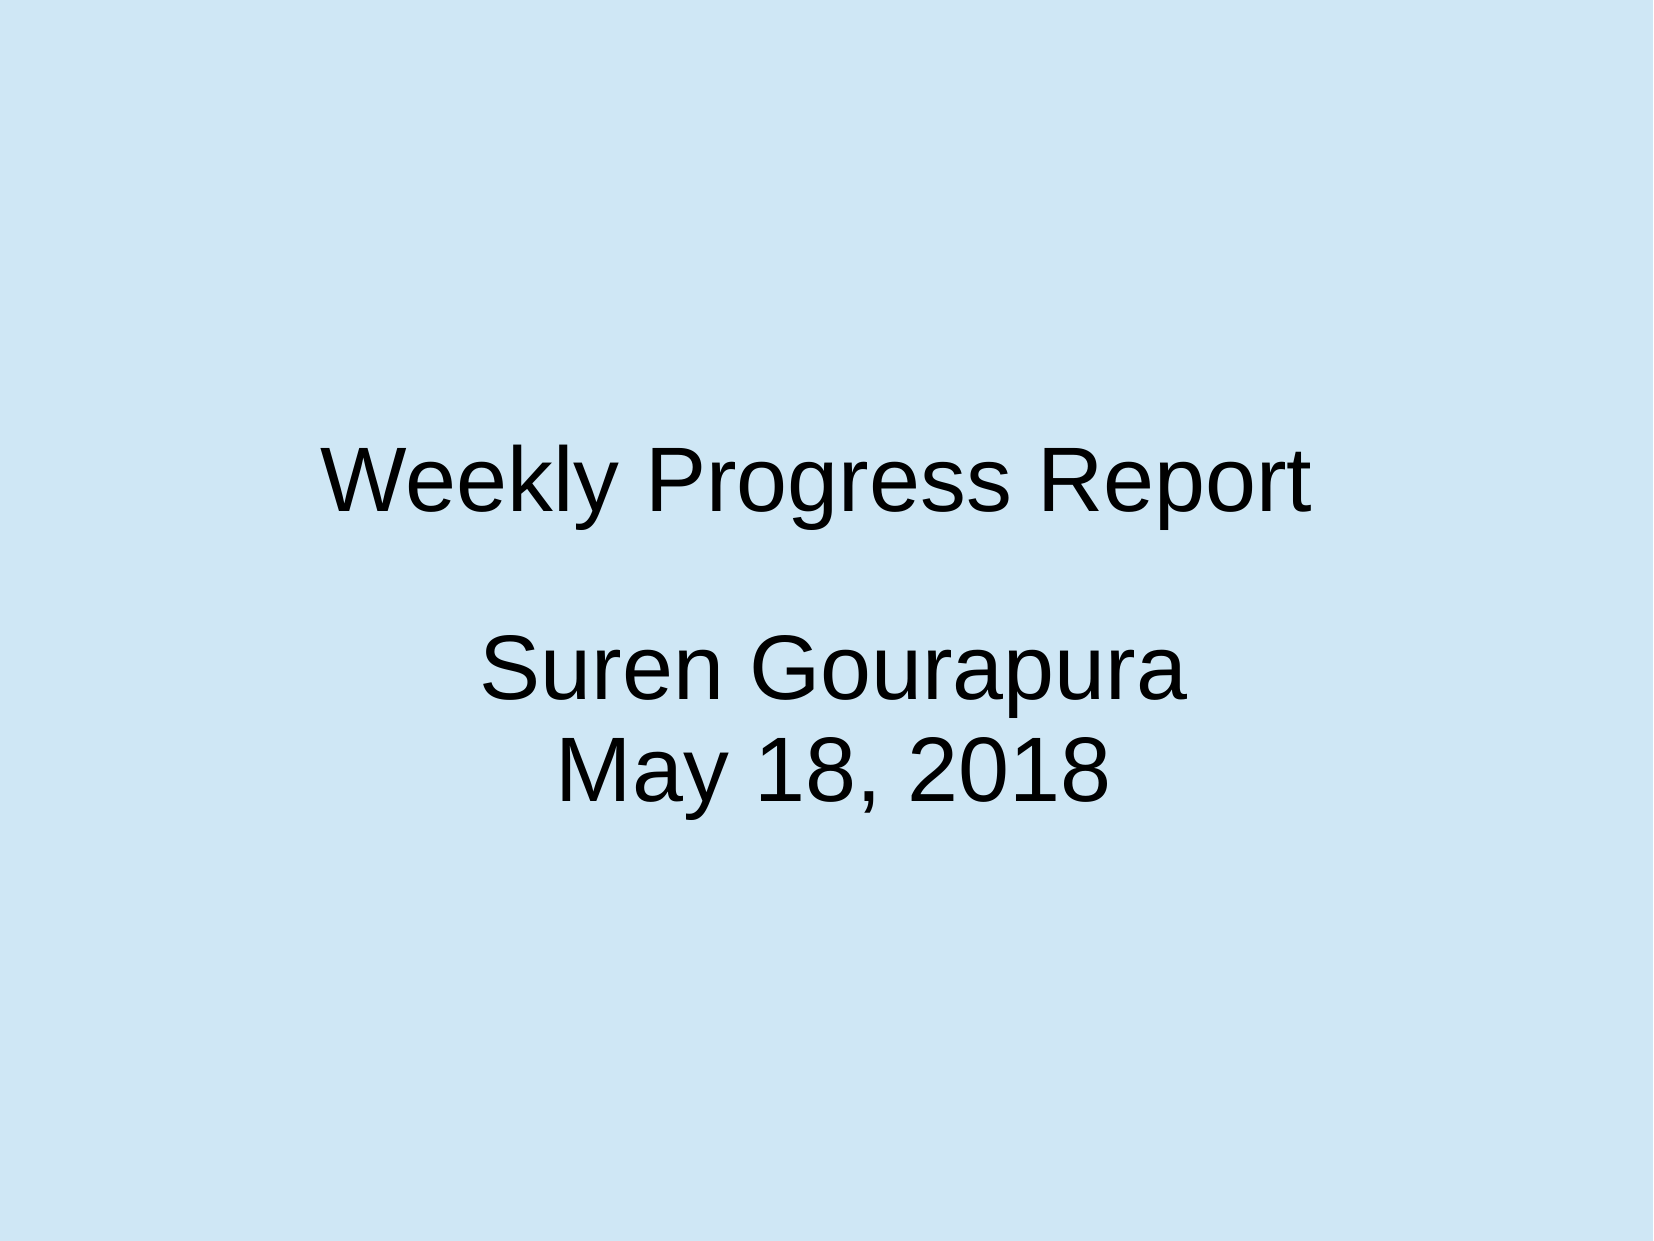

Weekly Progress Report
# Suren Gourapura May 18, 2018